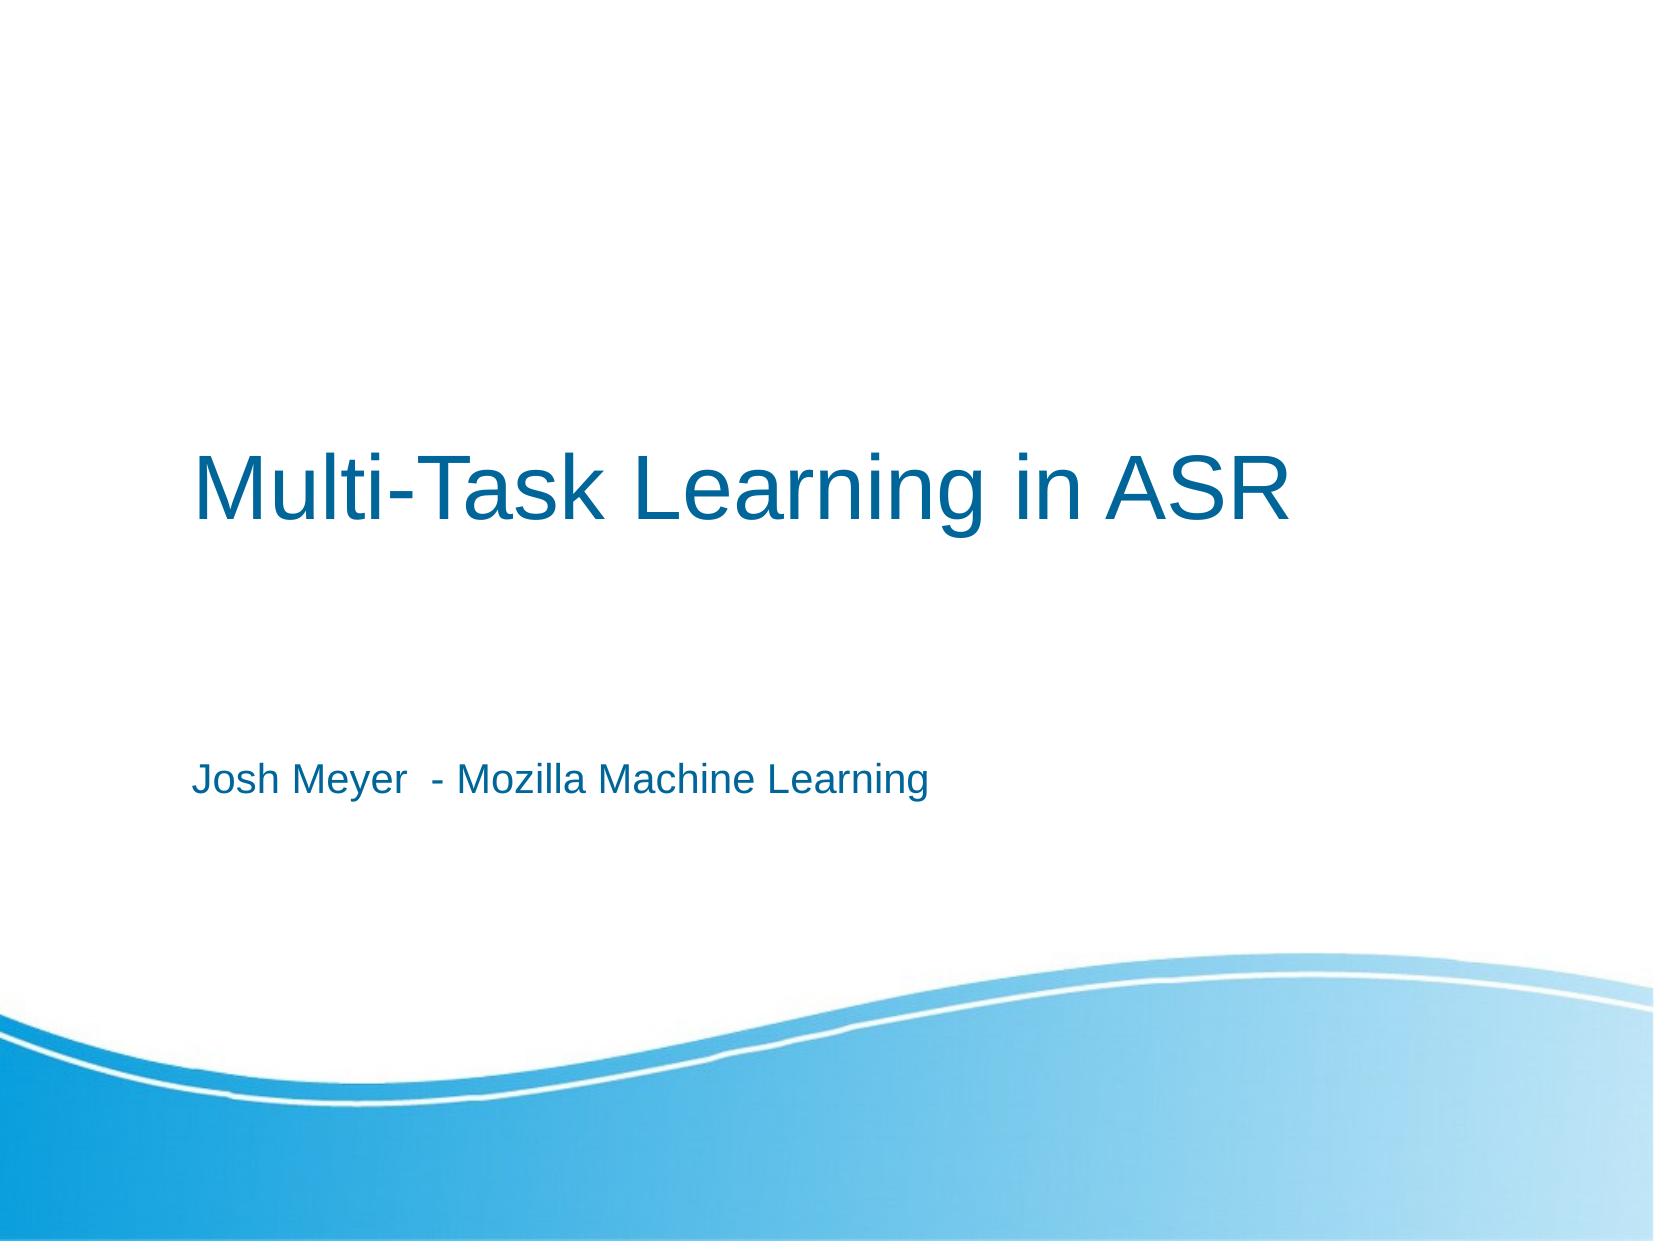

# Multi-Task Learning in ASR
Josh Meyer - Mozilla Machine Learning